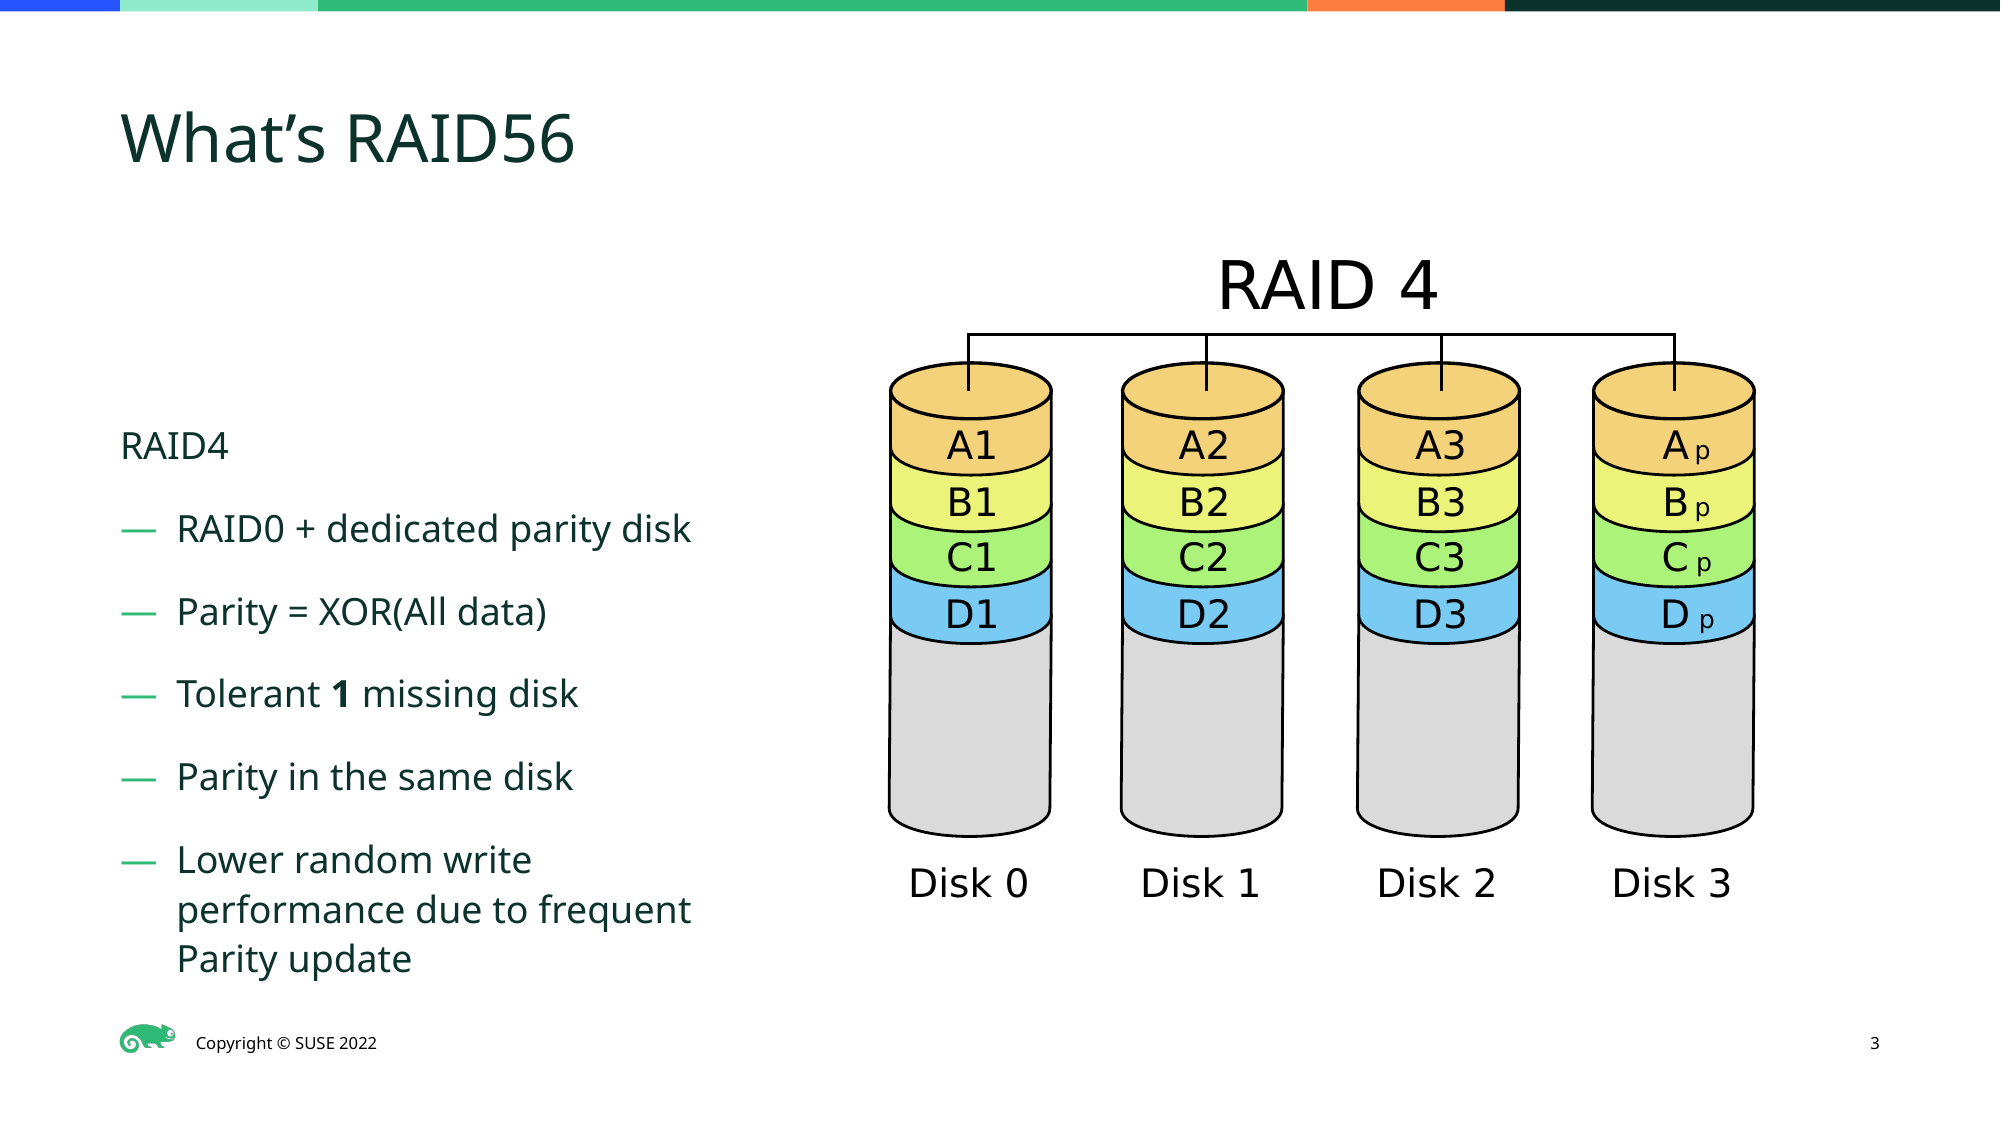

What’s RAID56
# RAID4
RAID0 + dedicated parity disk
Parity = XOR(All data)
Tolerant 1 missing disk
Parity in the same disk
Lower random write performance due to frequent Parity update